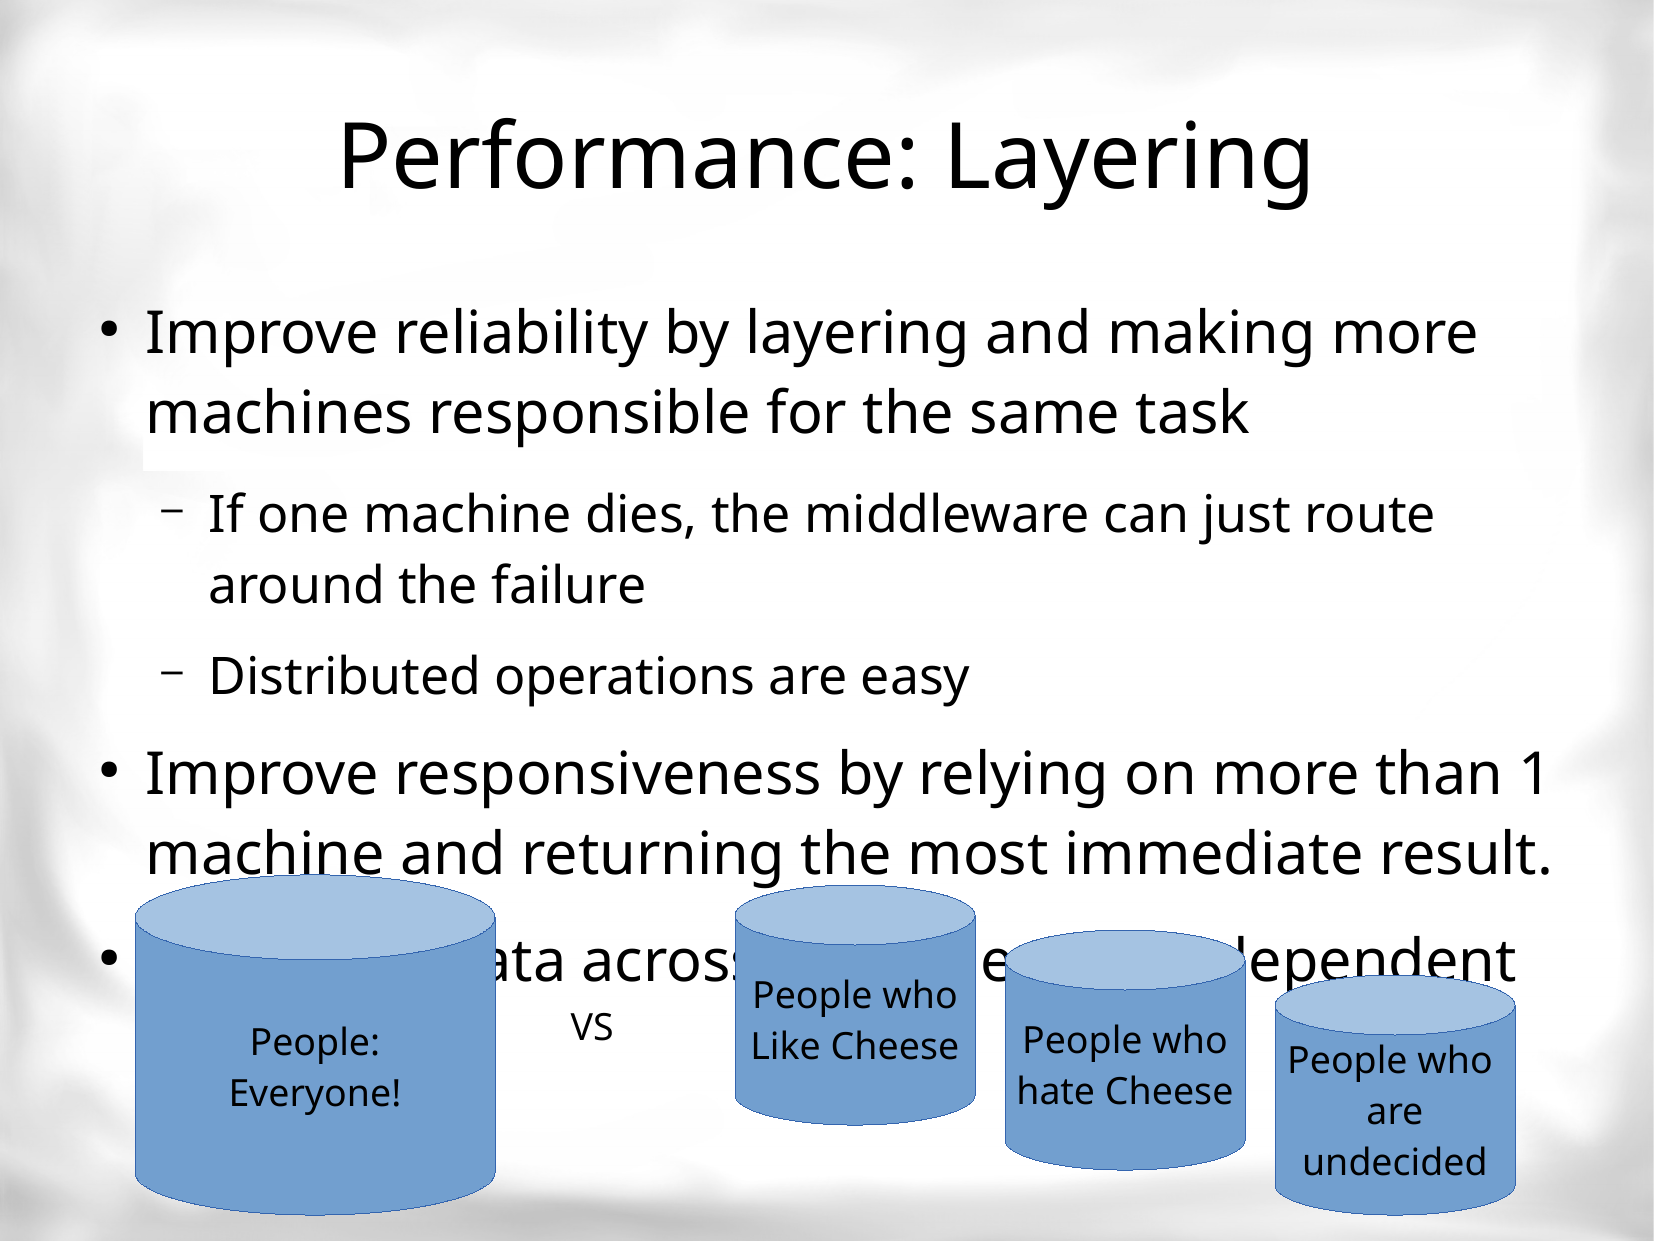

# Performance: Layering
Improve reliability by layering and making more machines responsible for the same task
If one machine dies, the middleware can just route around the failure
Distributed operations are easy
Improve responsiveness by relying on more than 1 machine and returning the most immediate result.
Can shard data across machines if it independent
People:
Everyone!
People who
Like Cheese
People who
hate Cheese
People who
are
undecided
VS